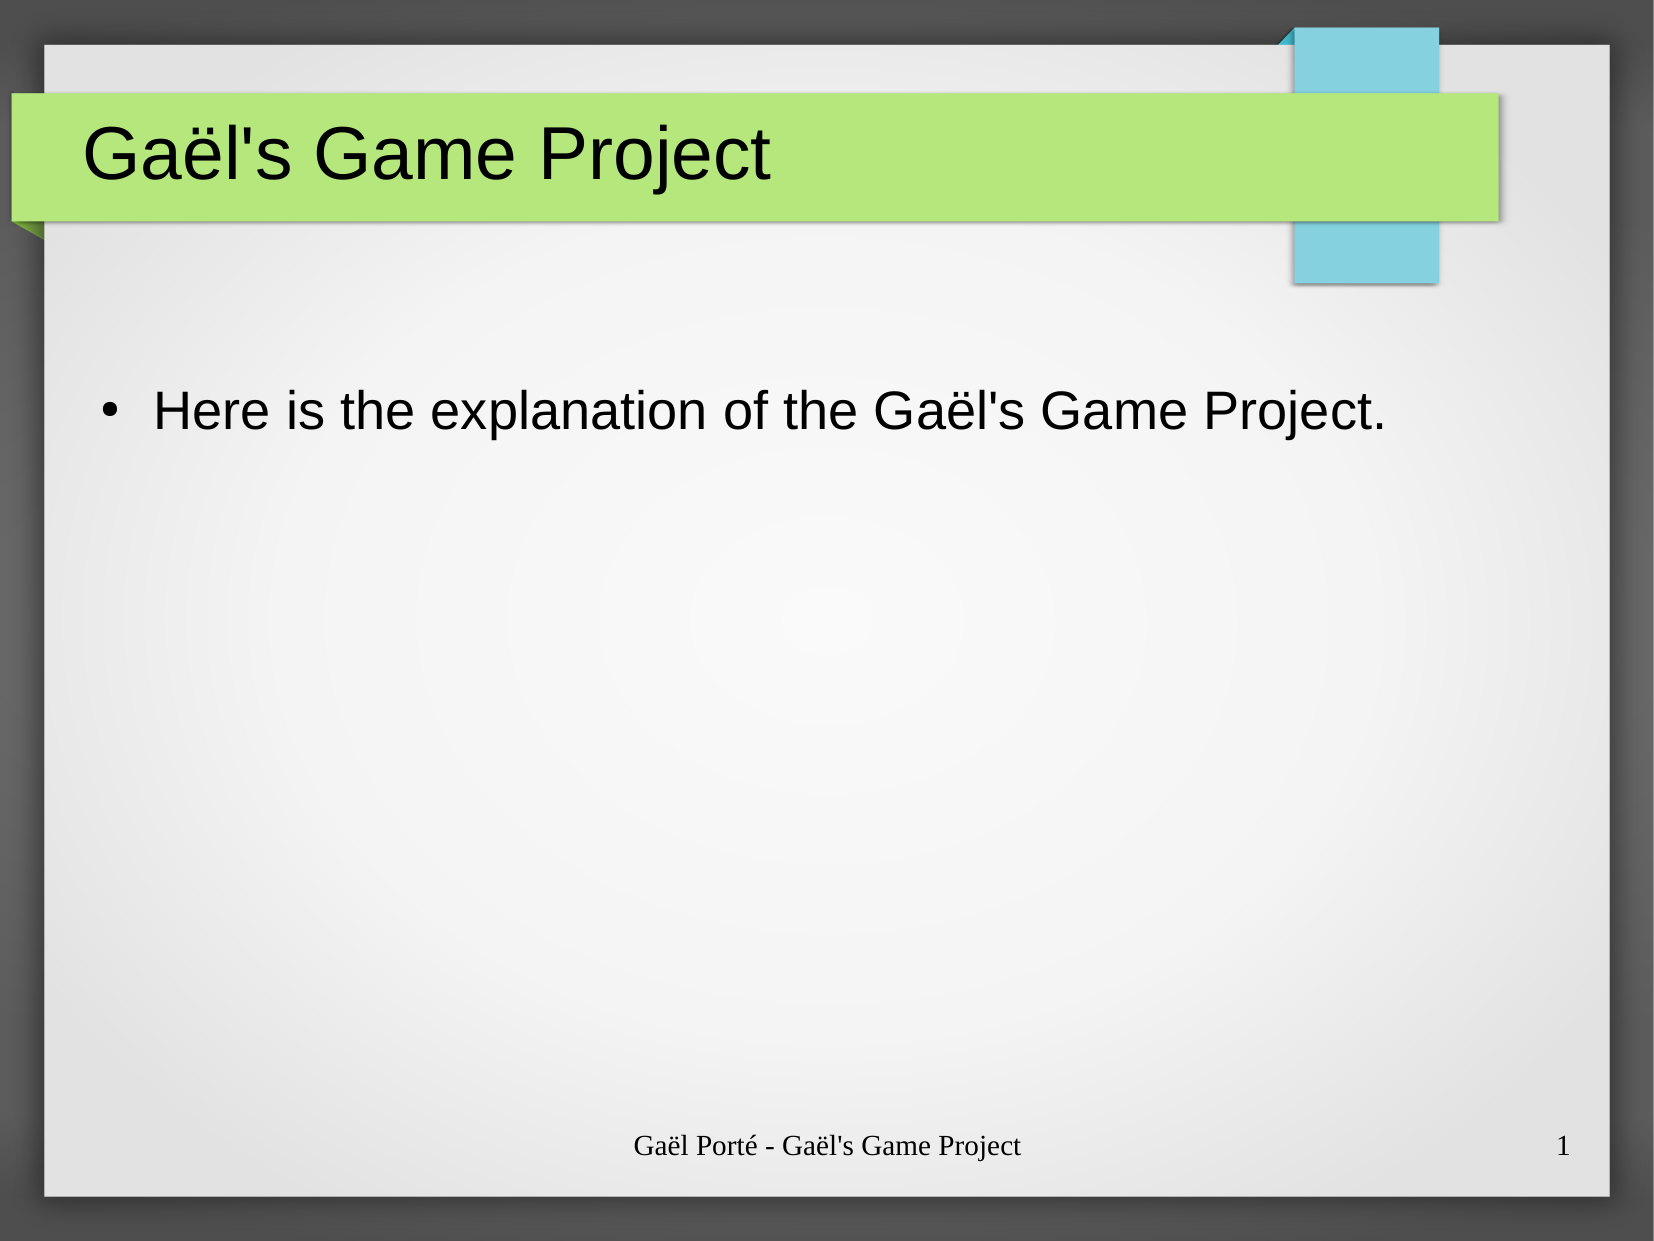

# Gaël's Game Project
Here is the explanation of the Gaël's Game Project.
Gaël Porté - Gaël's Game Project
1